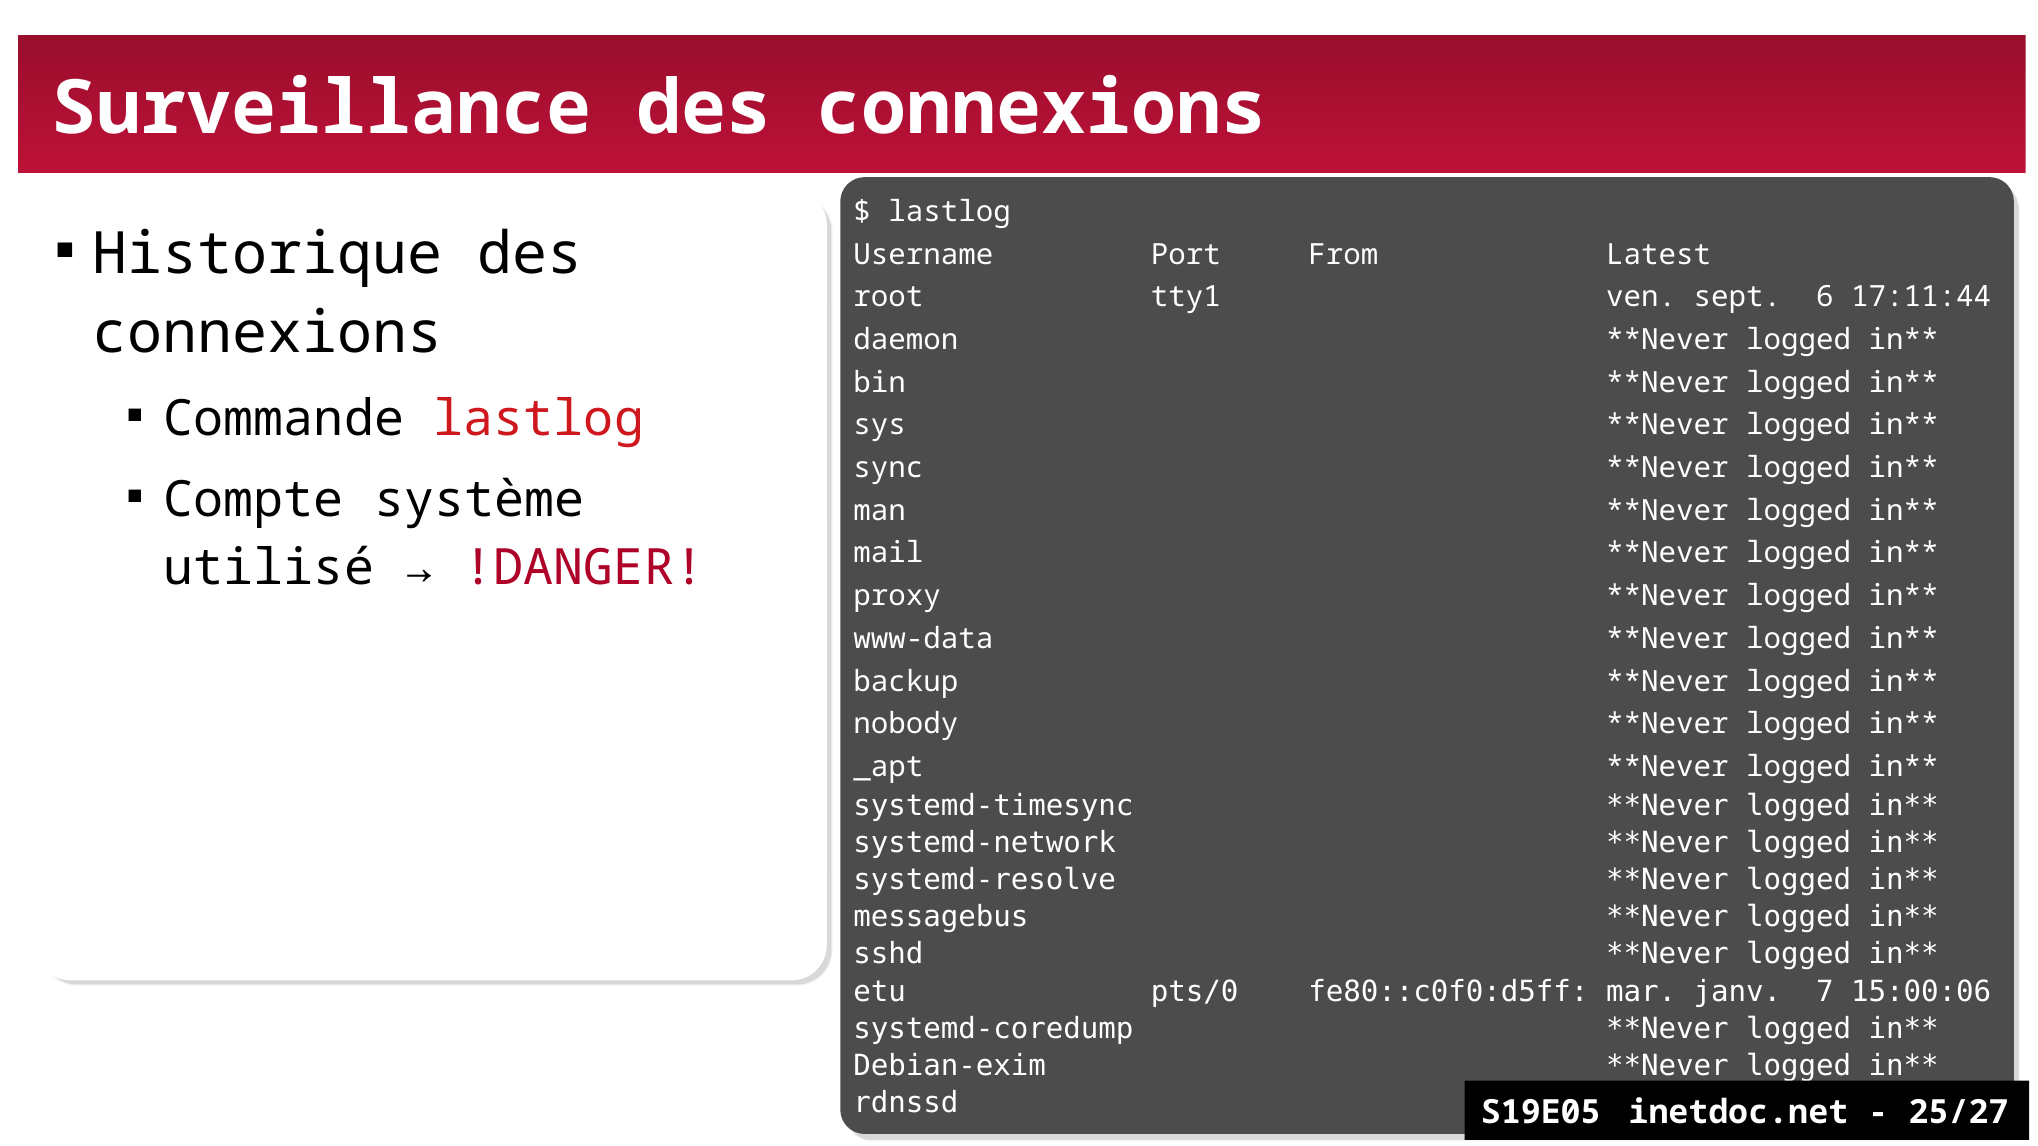

Surveillance des connexions
$ lastlog
Username Port From Latest
root tty1 ven. sept. 6 17:11:44
daemon **Never logged in**
bin **Never logged in**
sys **Never logged in**
sync **Never logged in**
man **Never logged in**
mail **Never logged in**
proxy **Never logged in**
www-data **Never logged in**
backup **Never logged in**
nobody **Never logged in**
_apt **Never logged in**
systemd-timesync **Never logged in**
systemd-network **Never logged in**
systemd-resolve **Never logged in**
messagebus **Never logged in**
sshd **Never logged in**
etu pts/0 fe80::c0f0:d5ff: mar. janv. 7 15:00:06
systemd-coredump **Never logged in**
Debian-exim **Never logged in**
rdnssd **Never logged in**
Historique des connexions
Commande lastlog
Compte système utilisé → !DANGER!
S19E05	inetdoc.net - /27